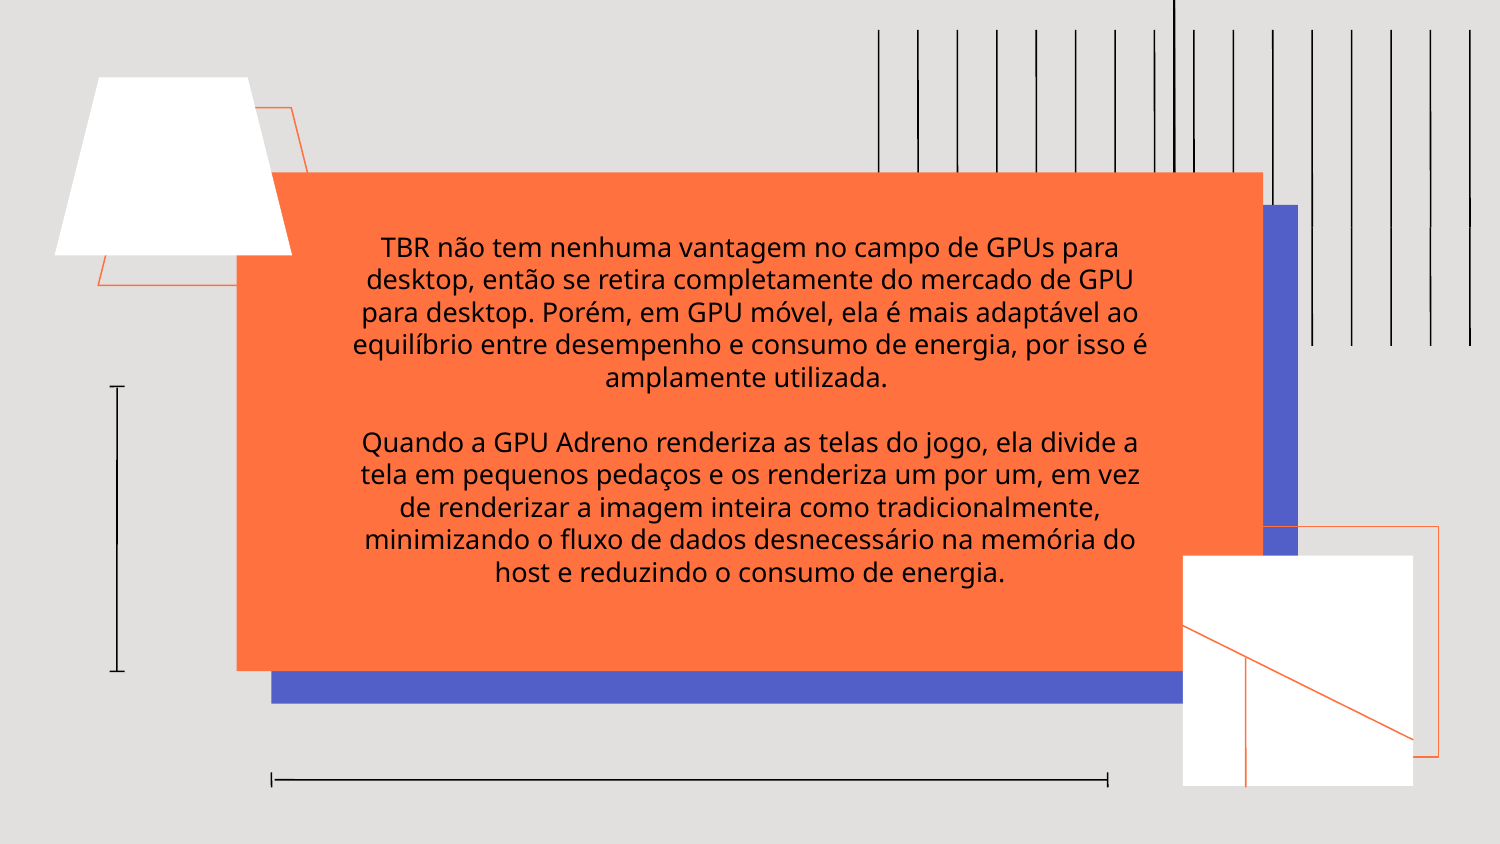

# TBR não tem nenhuma vantagem no campo de GPUs para desktop, então se retira completamente do mercado de GPU para desktop. Porém, em GPU móvel, ela é mais adaptável ao equilíbrio entre desempenho e consumo de energia, por isso é amplamente utilizada.
Quando a GPU Adreno renderiza as telas do jogo, ela divide a tela em pequenos pedaços e os renderiza um por um, em vez de renderizar a imagem inteira como tradicionalmente, minimizando o fluxo de dados desnecessário na memória do host e reduzindo o consumo de energia.